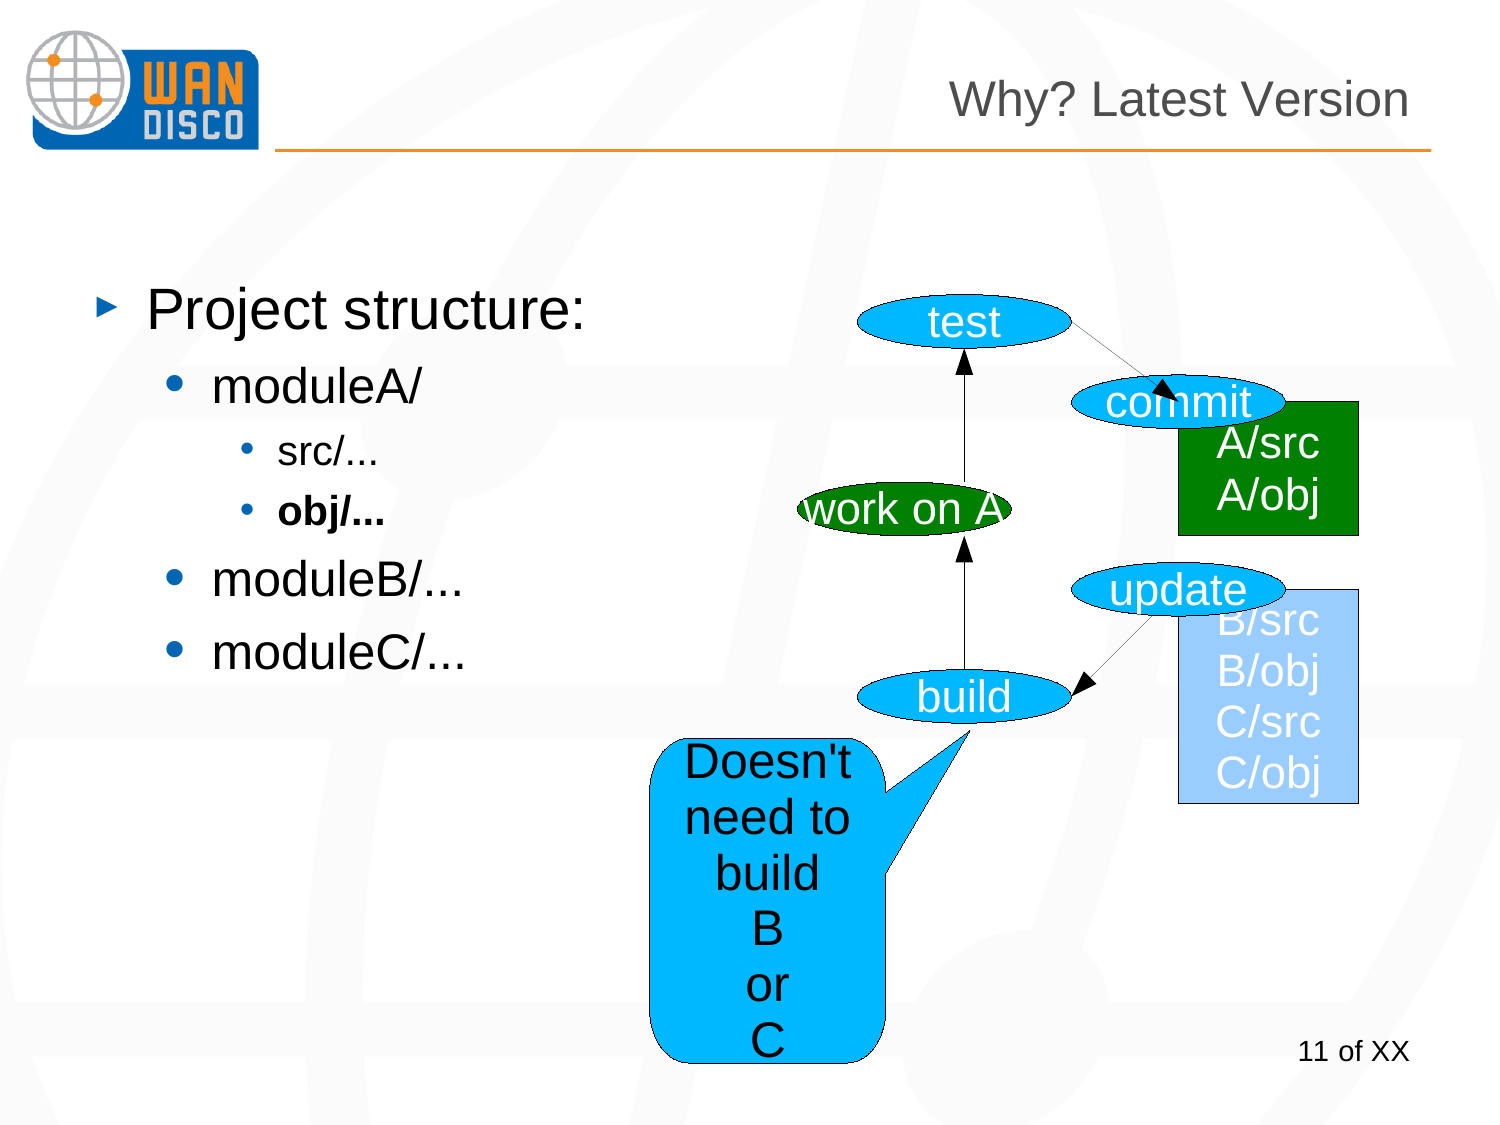

# Why? Latest Version
Project structure:
moduleA/
src/...
obj/...
moduleB/...
moduleC/...
test
commit
A/src
A/obj
work on A
update
B/src
B/obj
C/src
C/obj
build
Doesn't
need to
build
B
or
C
11